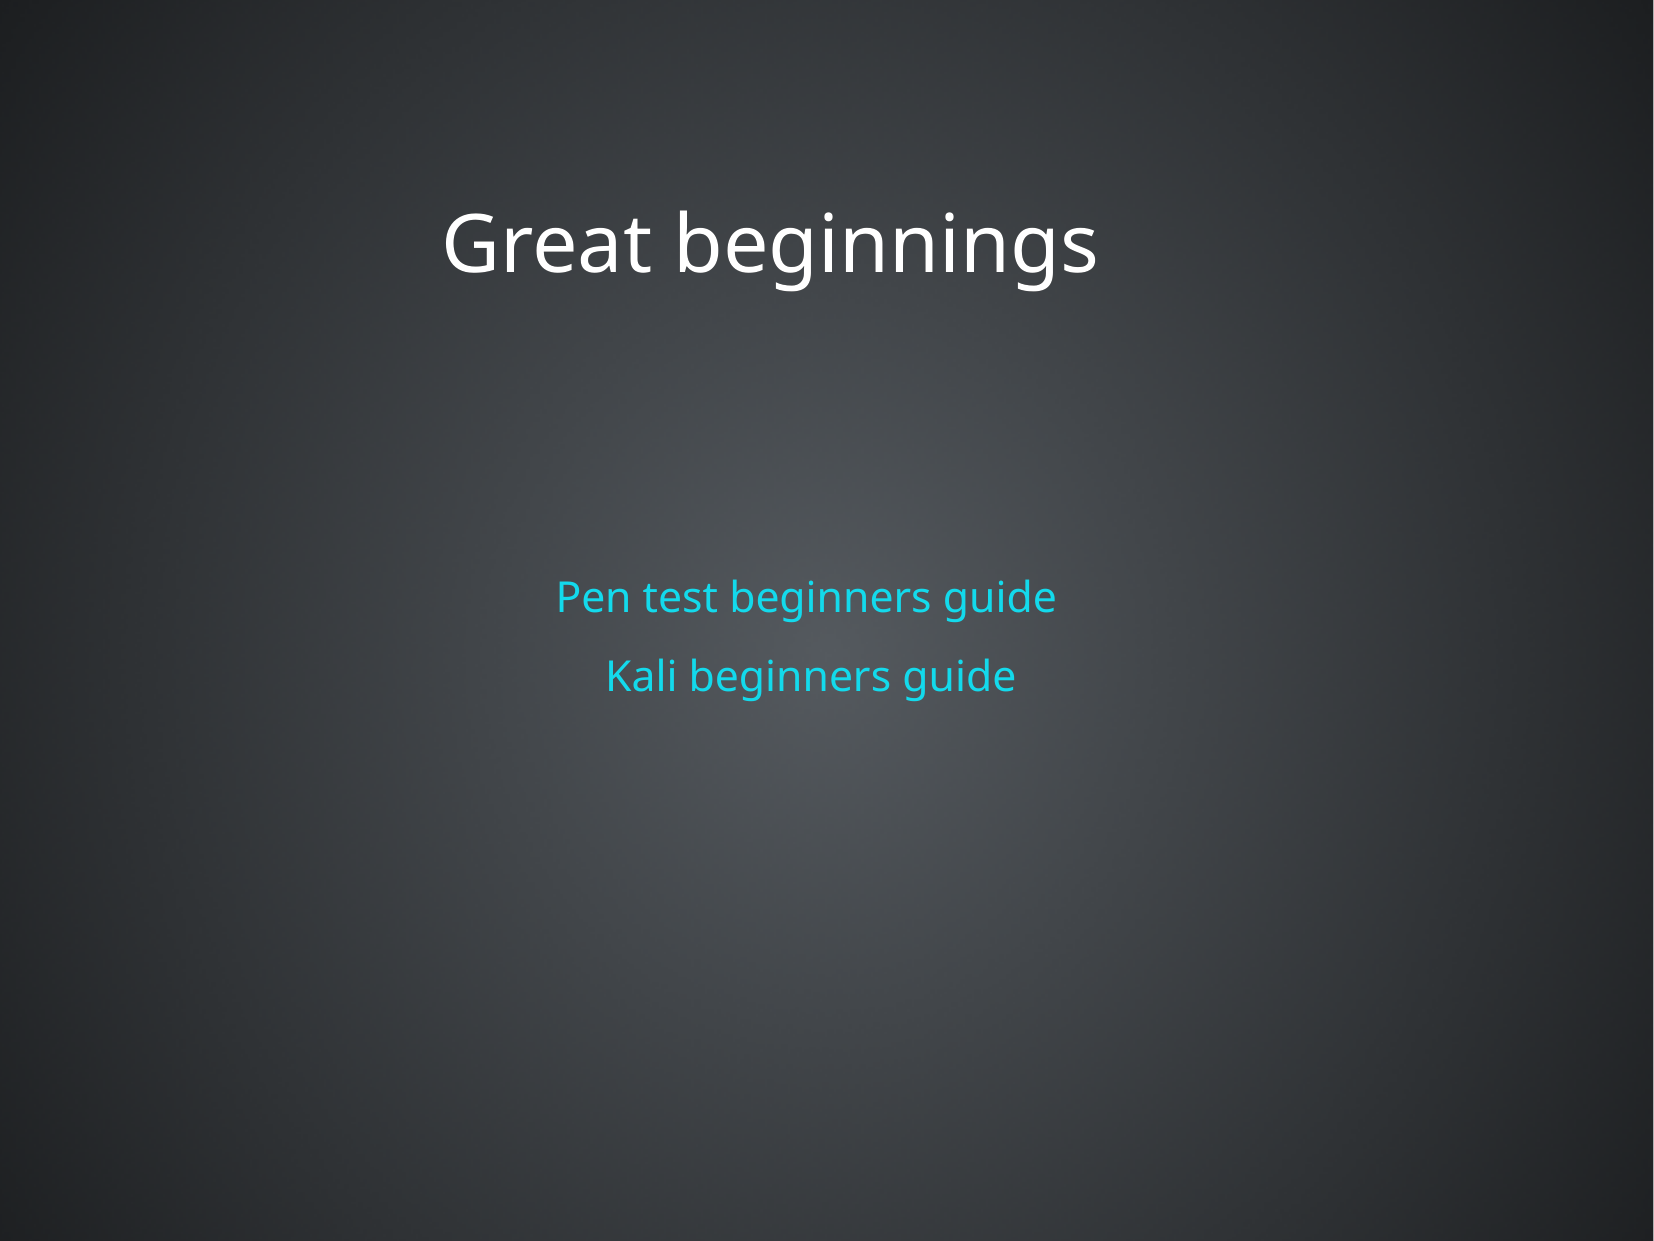

Great beginnings
Great beginnings
Pen test beginners guide
Kali beginners guide